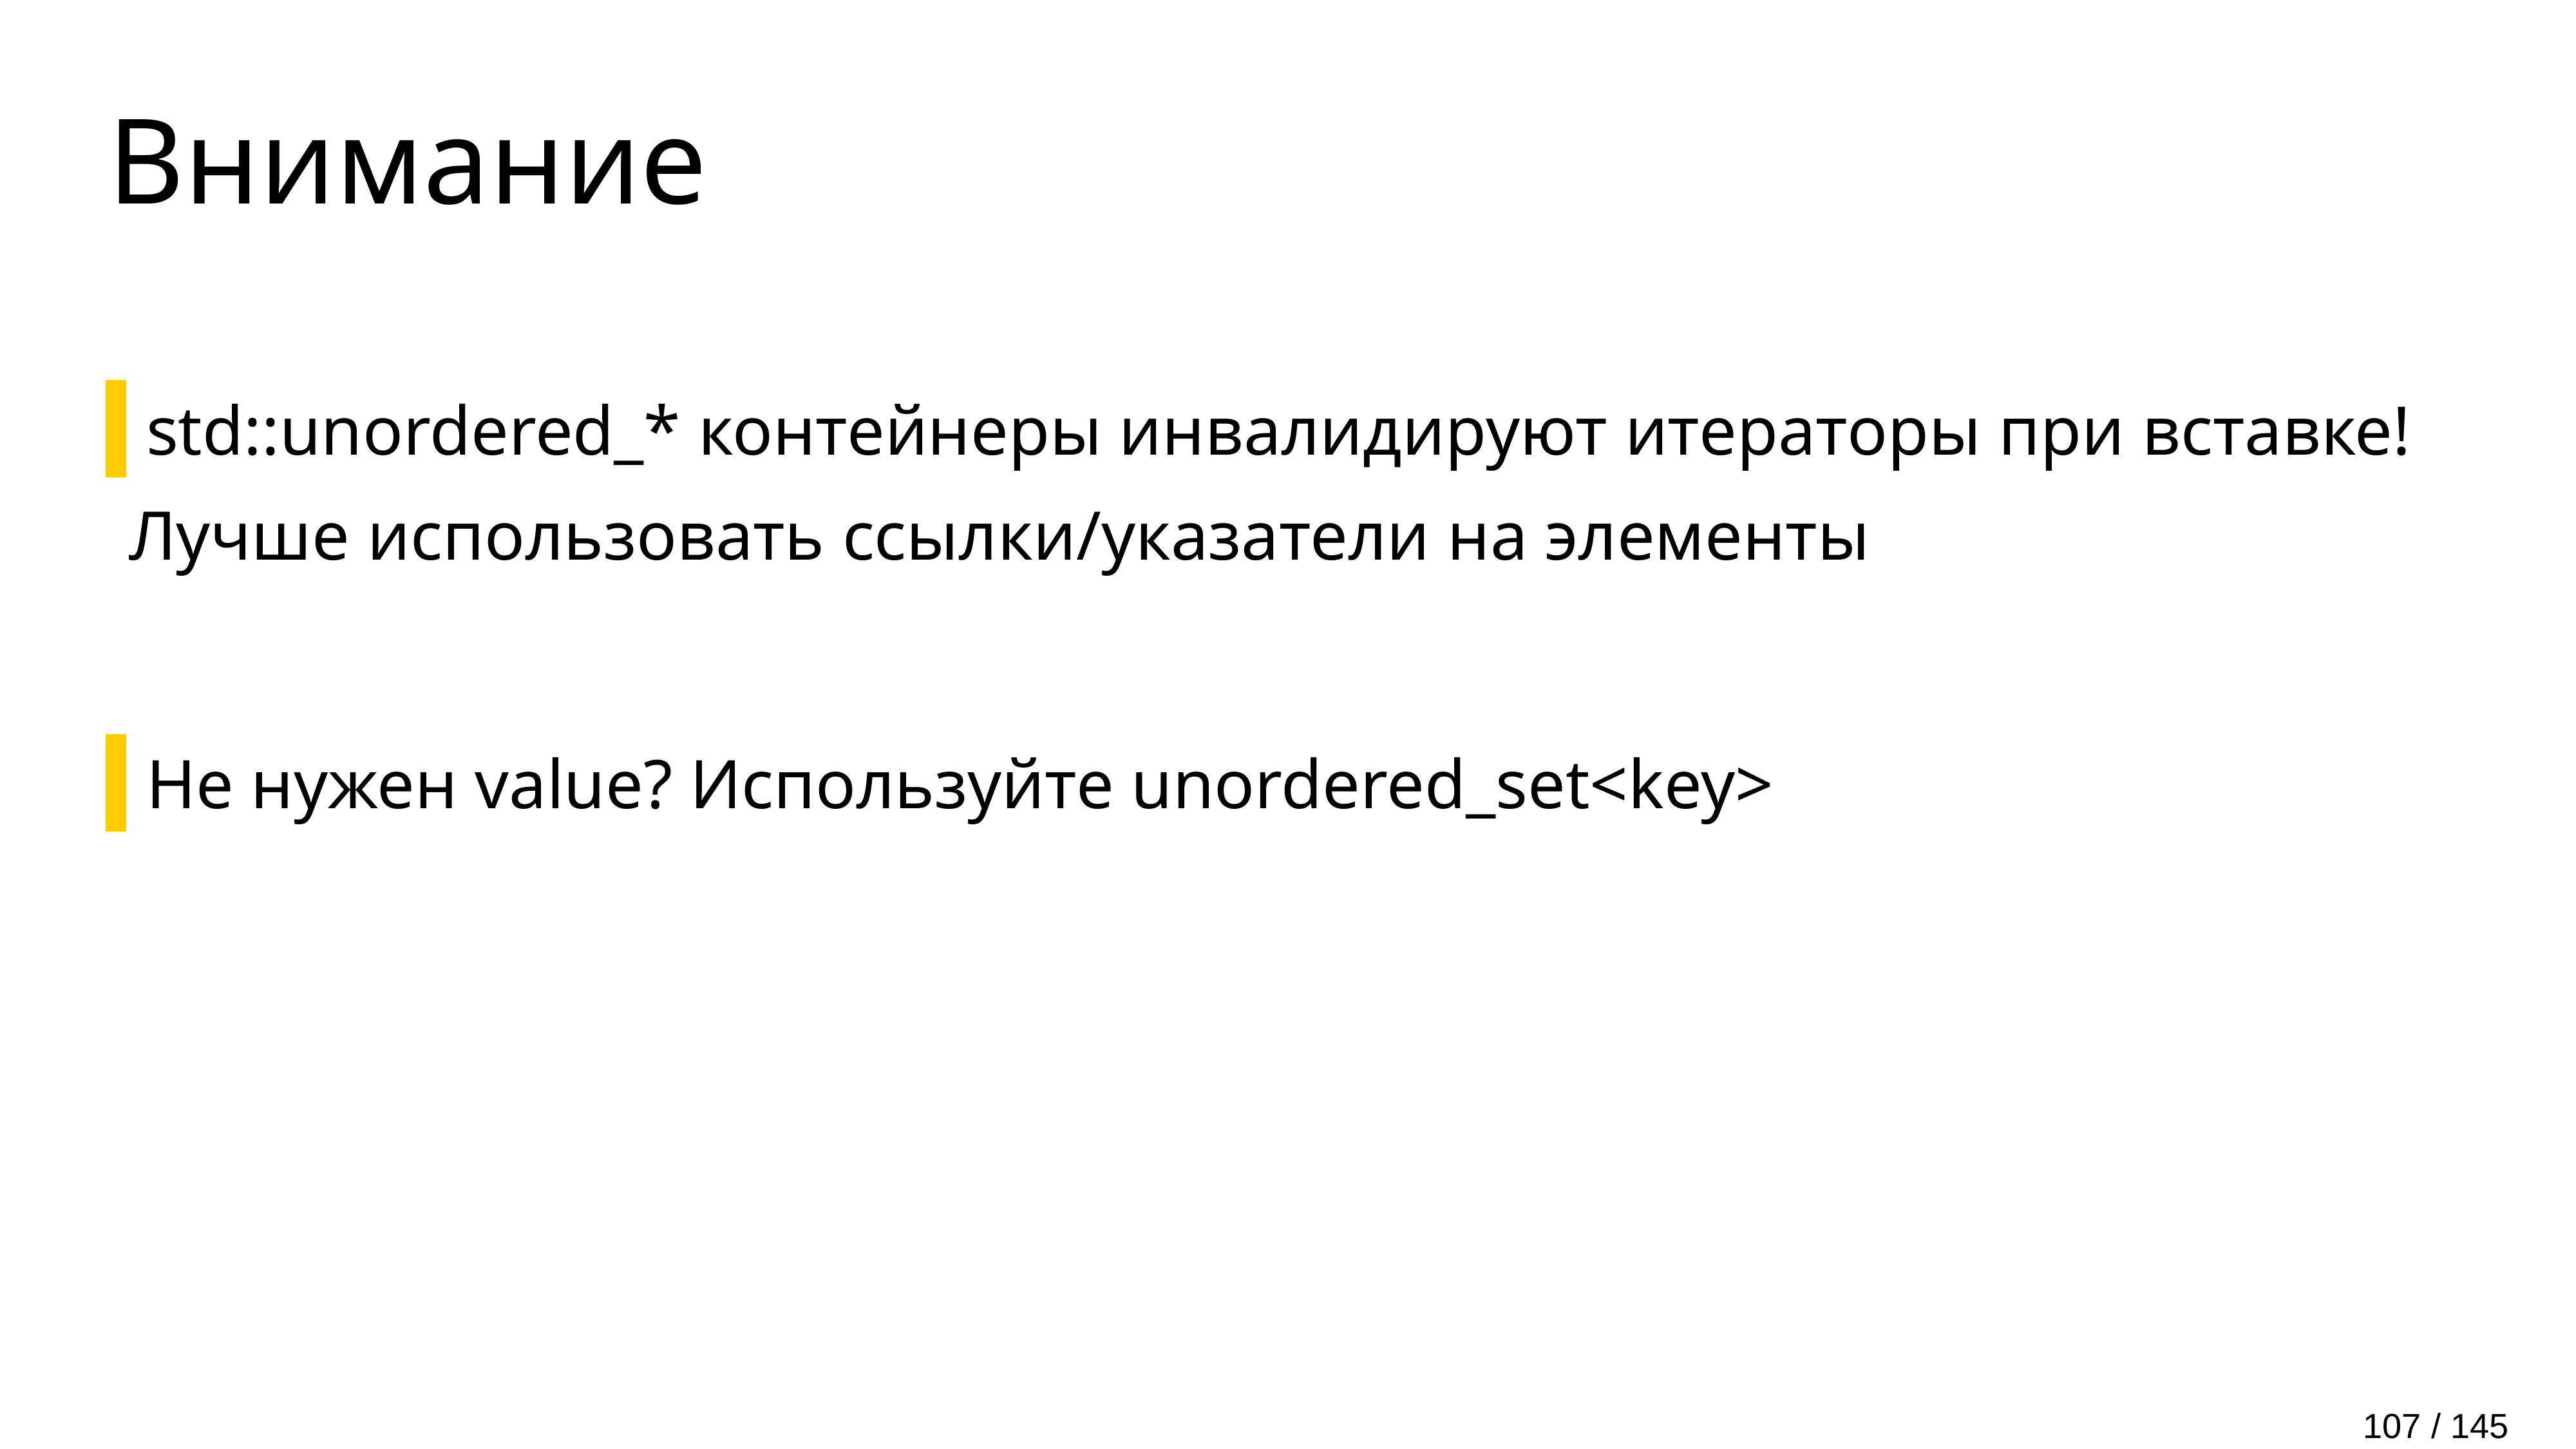

# Внимание
 std::unordered_* контейнеры инвалидируют итераторы при вставке! Лучше использовать ссылки/указатели на элементы
 Не нужен value? Используйте unordered_set<key>